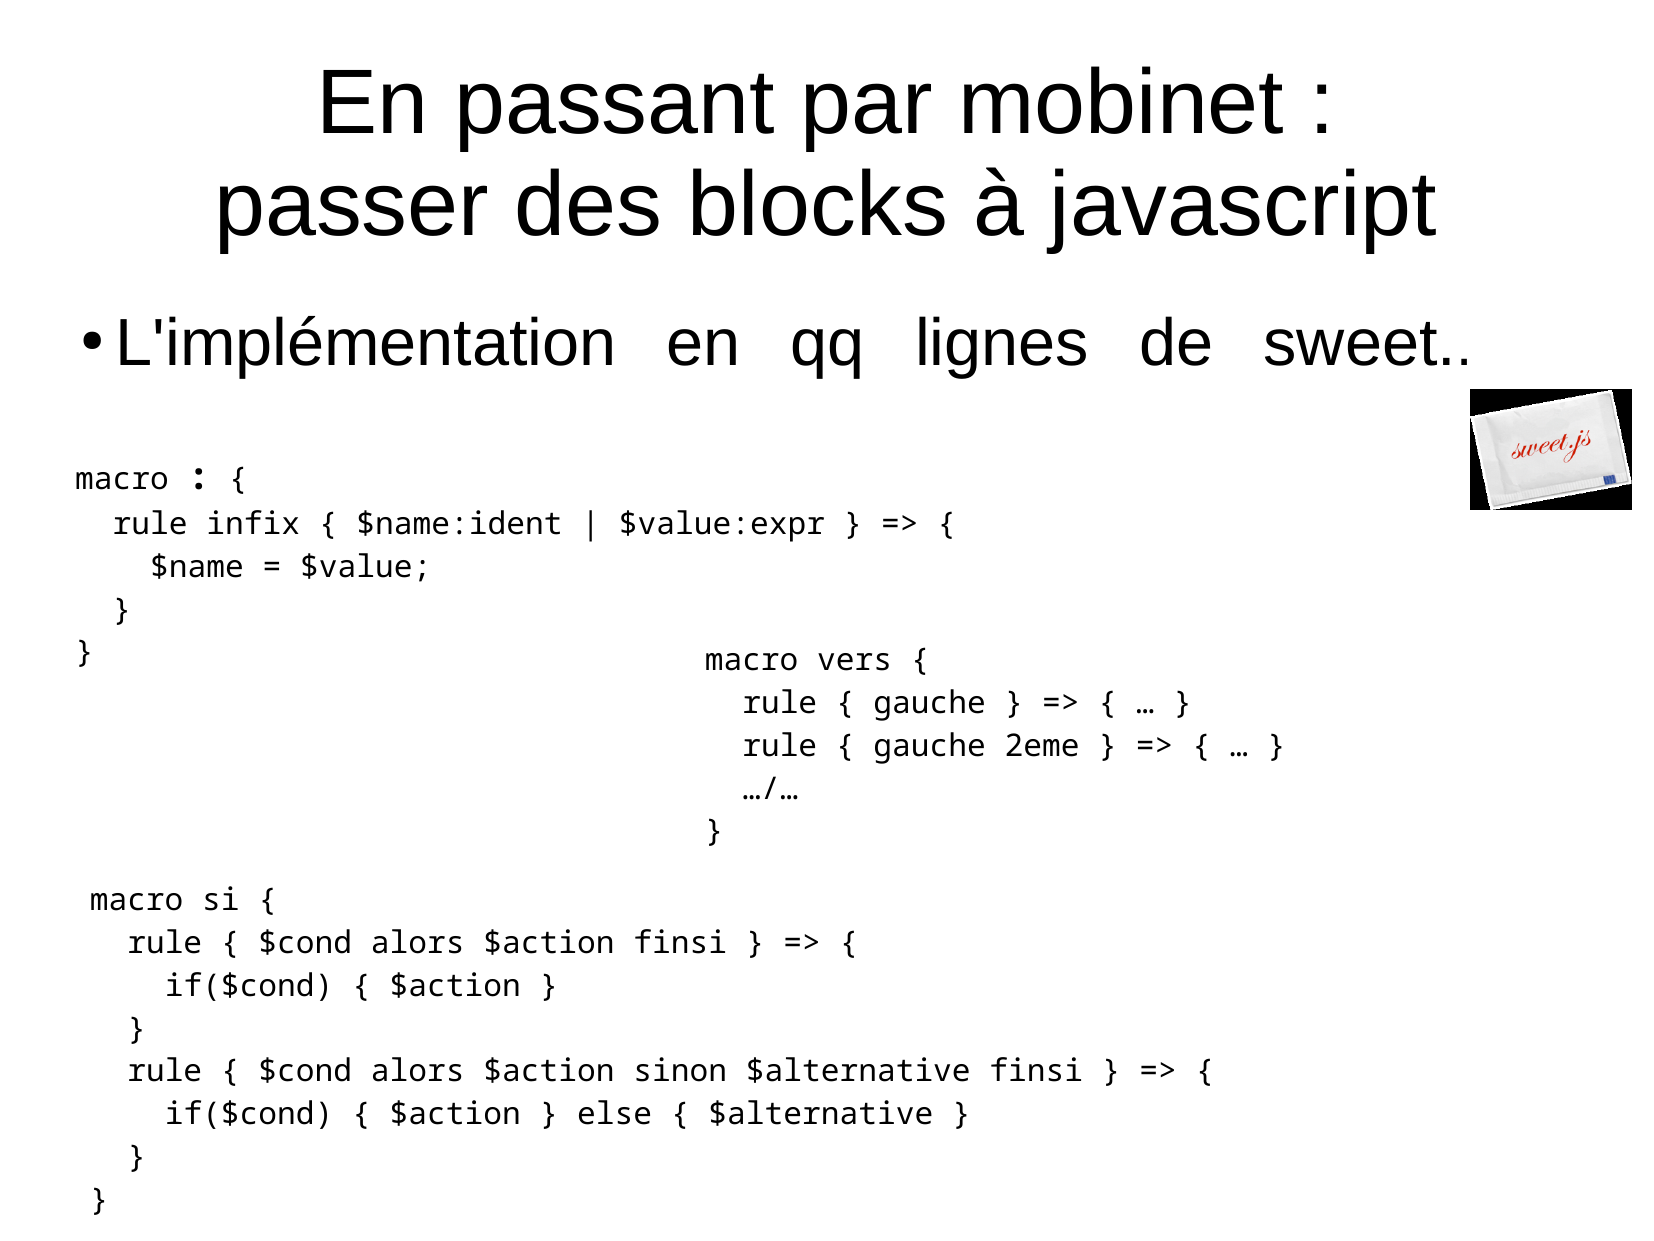

# En passant par mobinet : passer des blocks à javascript
L'implémentation en qq lignes de sweet..
macro : {
 rule infix { $name:ident | $value:expr } => {
 $name = $value;
 }
}
macro vers {
 rule { gauche } => { … }
 rule { gauche 2eme } => { … }
 …/…
}
macro si {
 rule { $cond alors $action finsi } => {
 if($cond) { $action }
 }
 rule { $cond alors $action sinon $alternative finsi } => {
 if($cond) { $action } else { $alternative }
 }
}